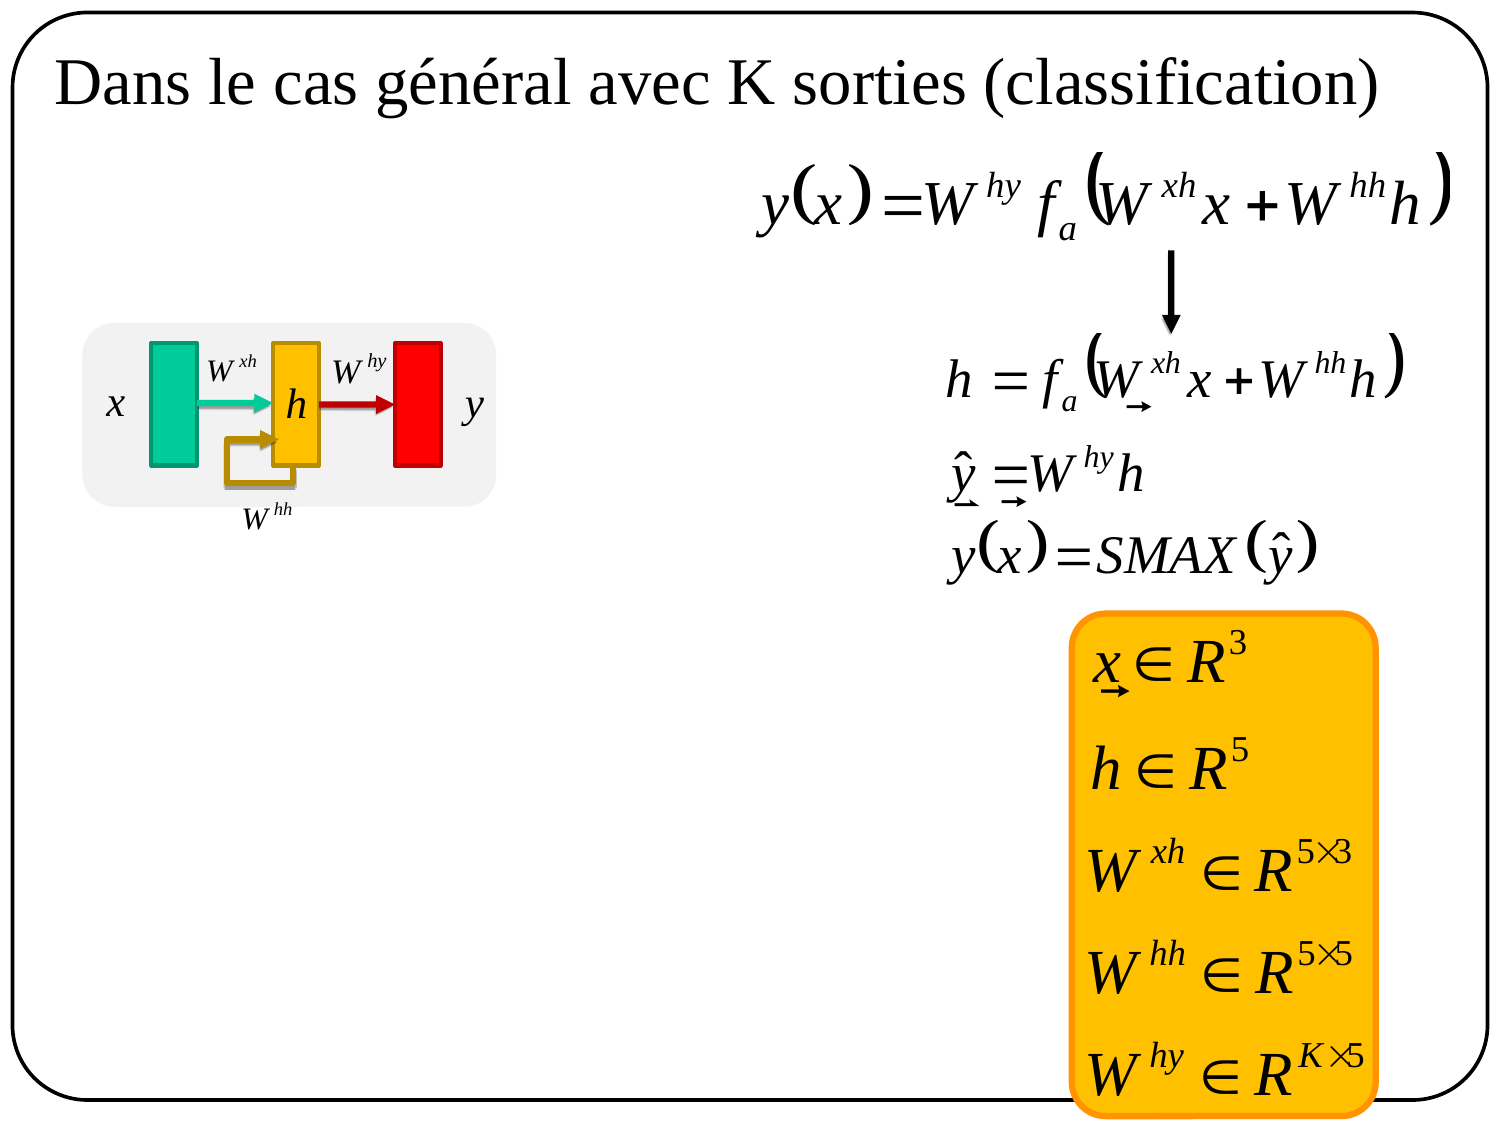

Dans le cas général avec K sorties (classification)